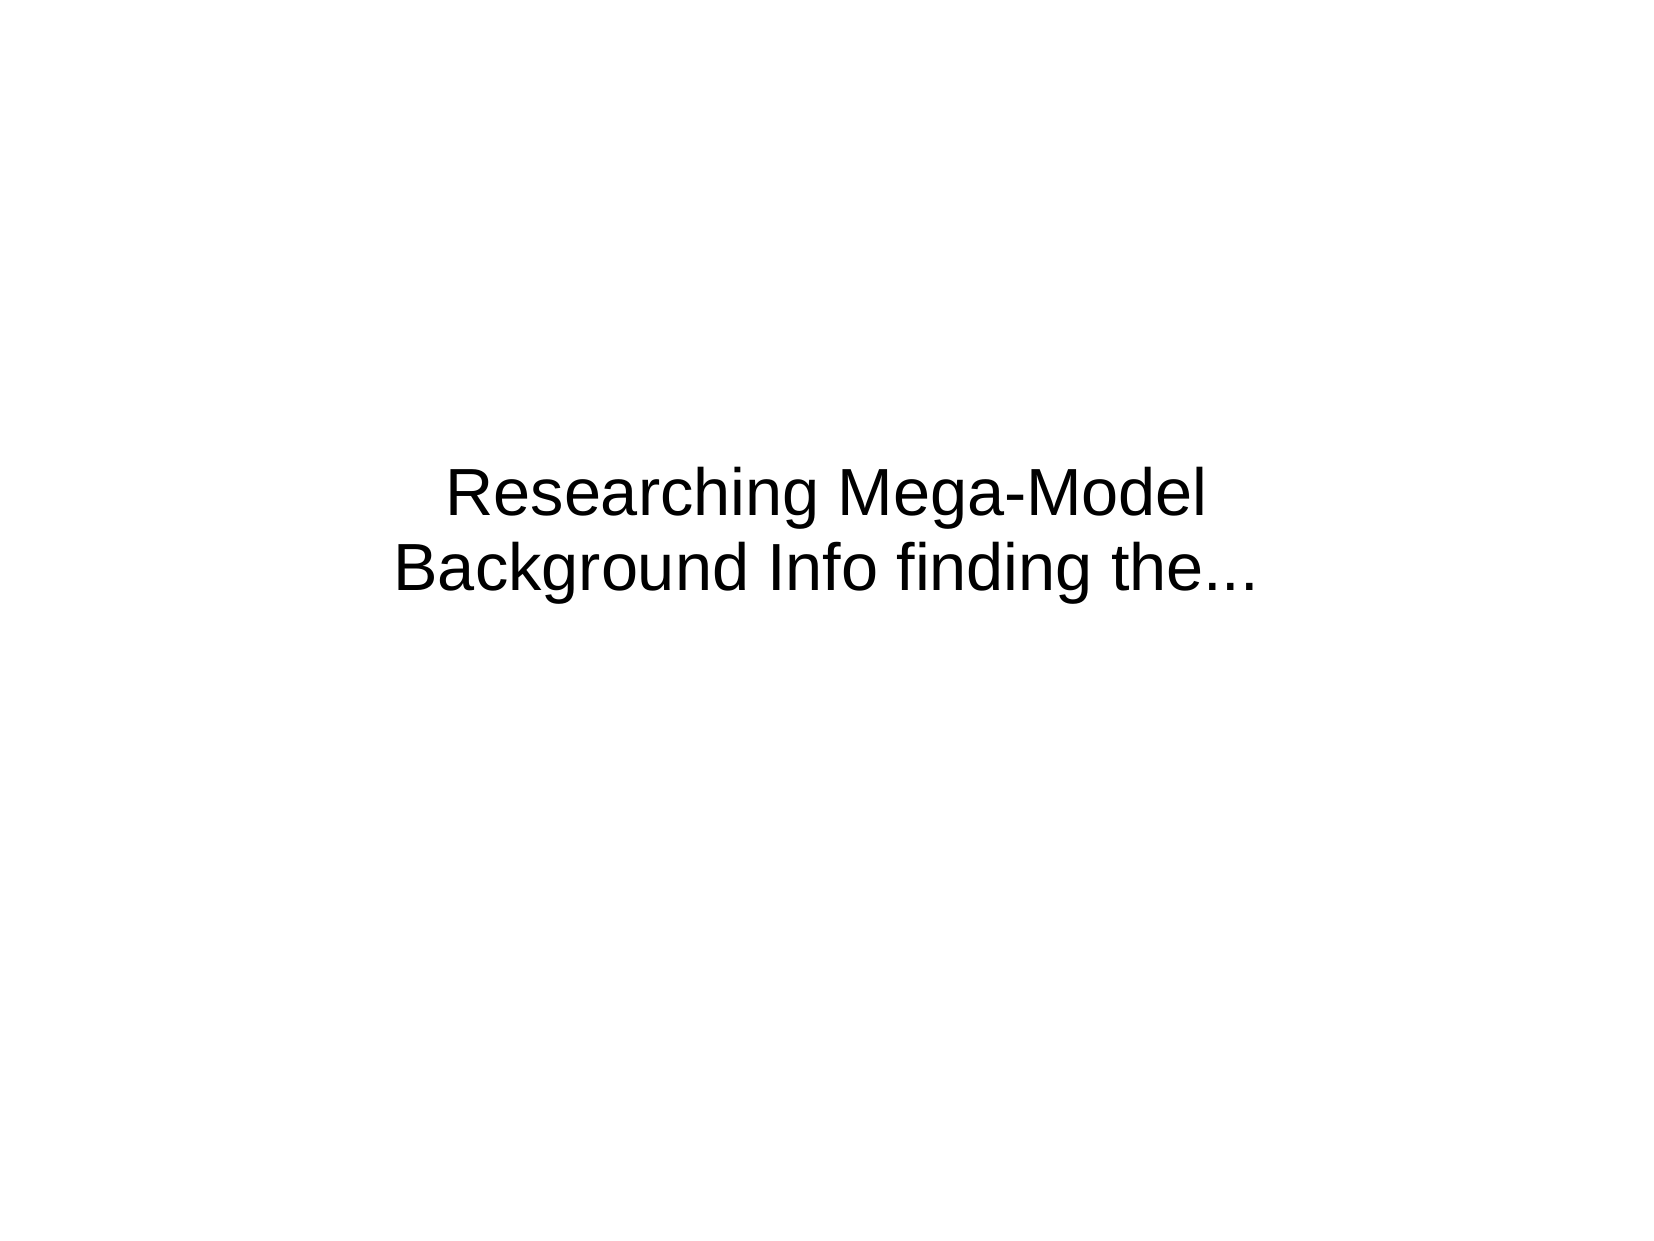

# Researching Mega-Model
Background Info finding the...